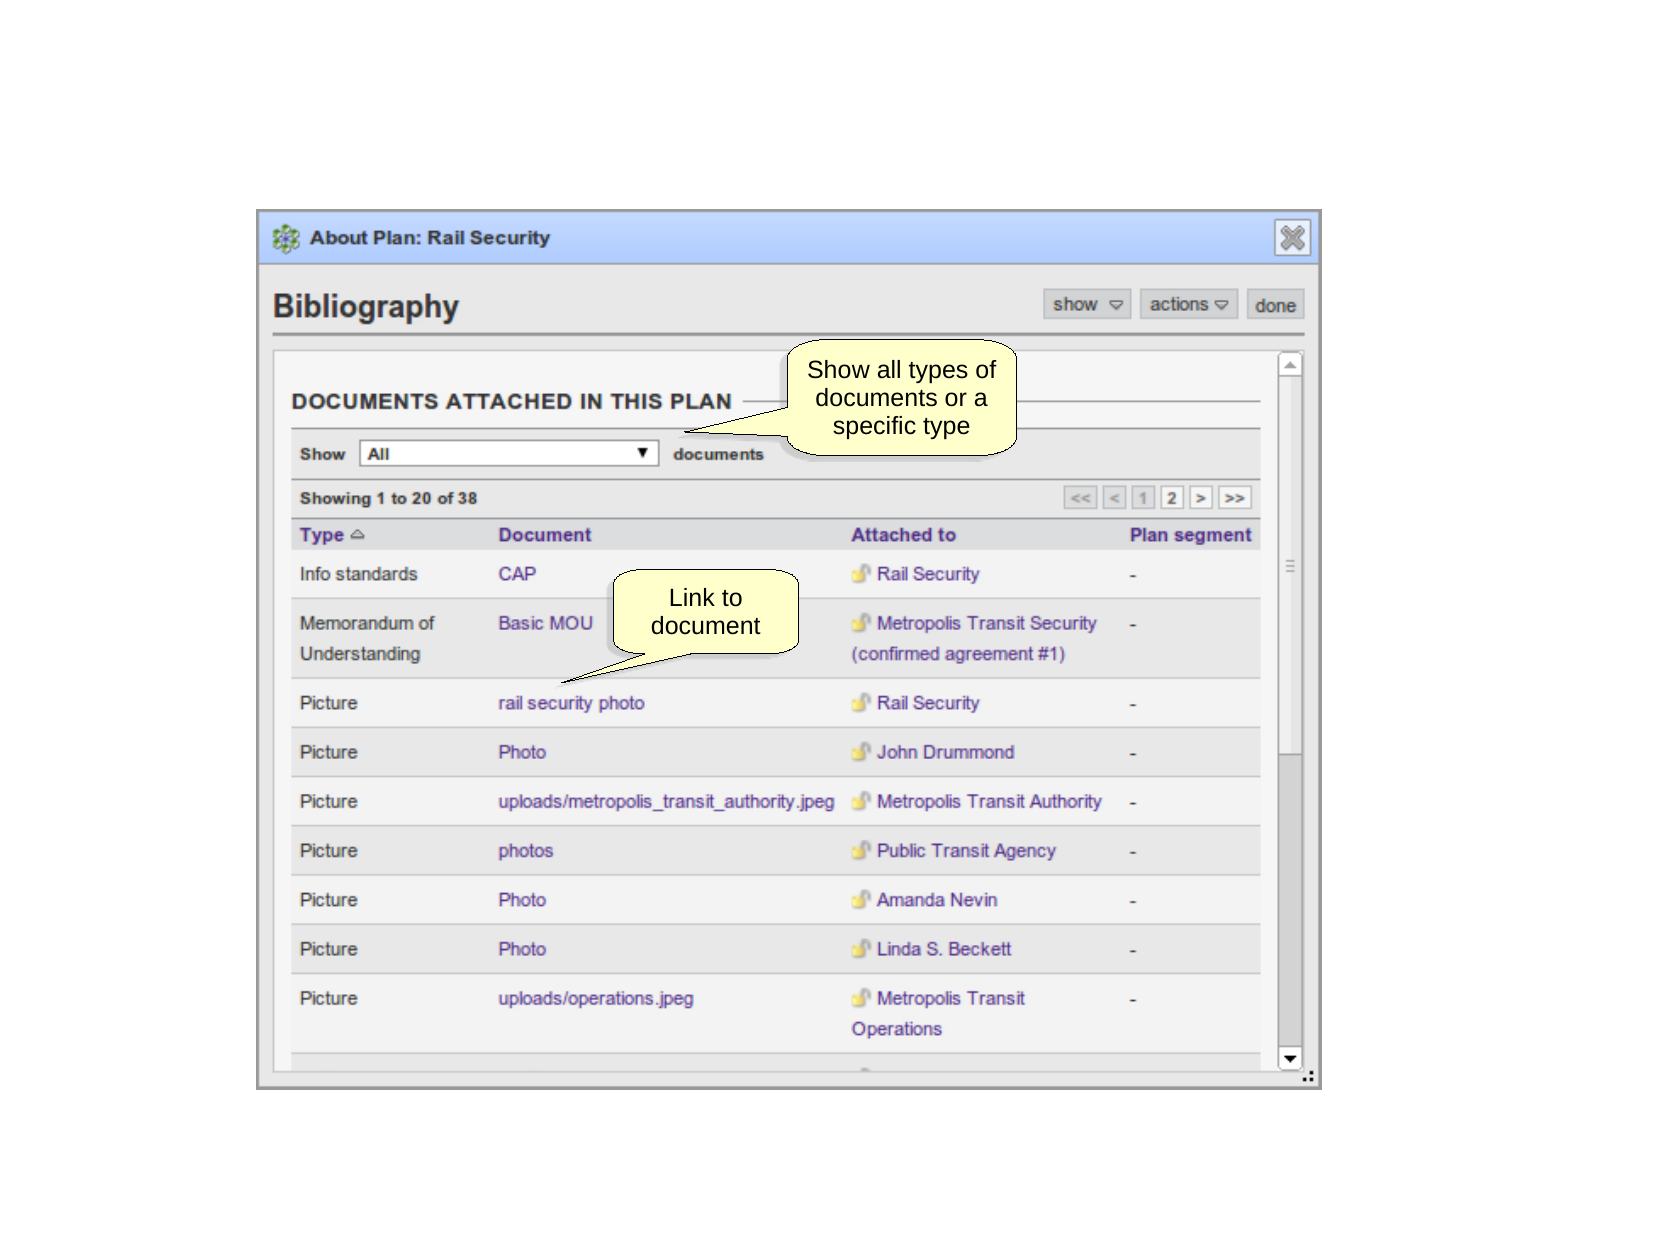

Show all types of documents or a specific type
Link to document